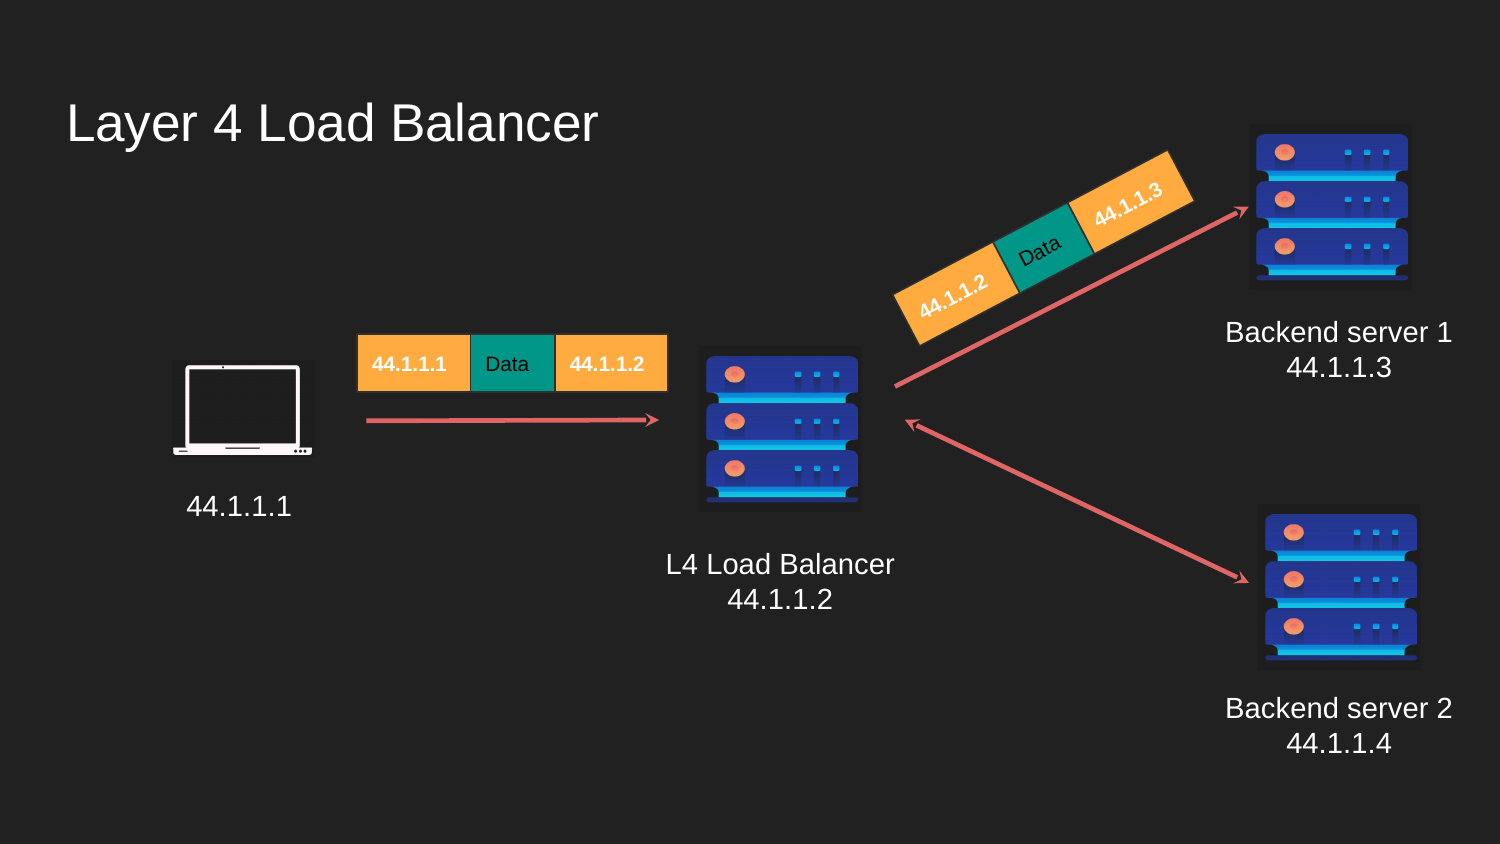

# Layer 4 Load Balancer
44.1.1.3
Data
44.1.1.2
Backend server 1
44.1.1.3
44.1.1.1
Data
44.1.1.2
44.1.1.1
L4 Load Balancer
44.1.1.2
Backend server 2
44.1.1.4